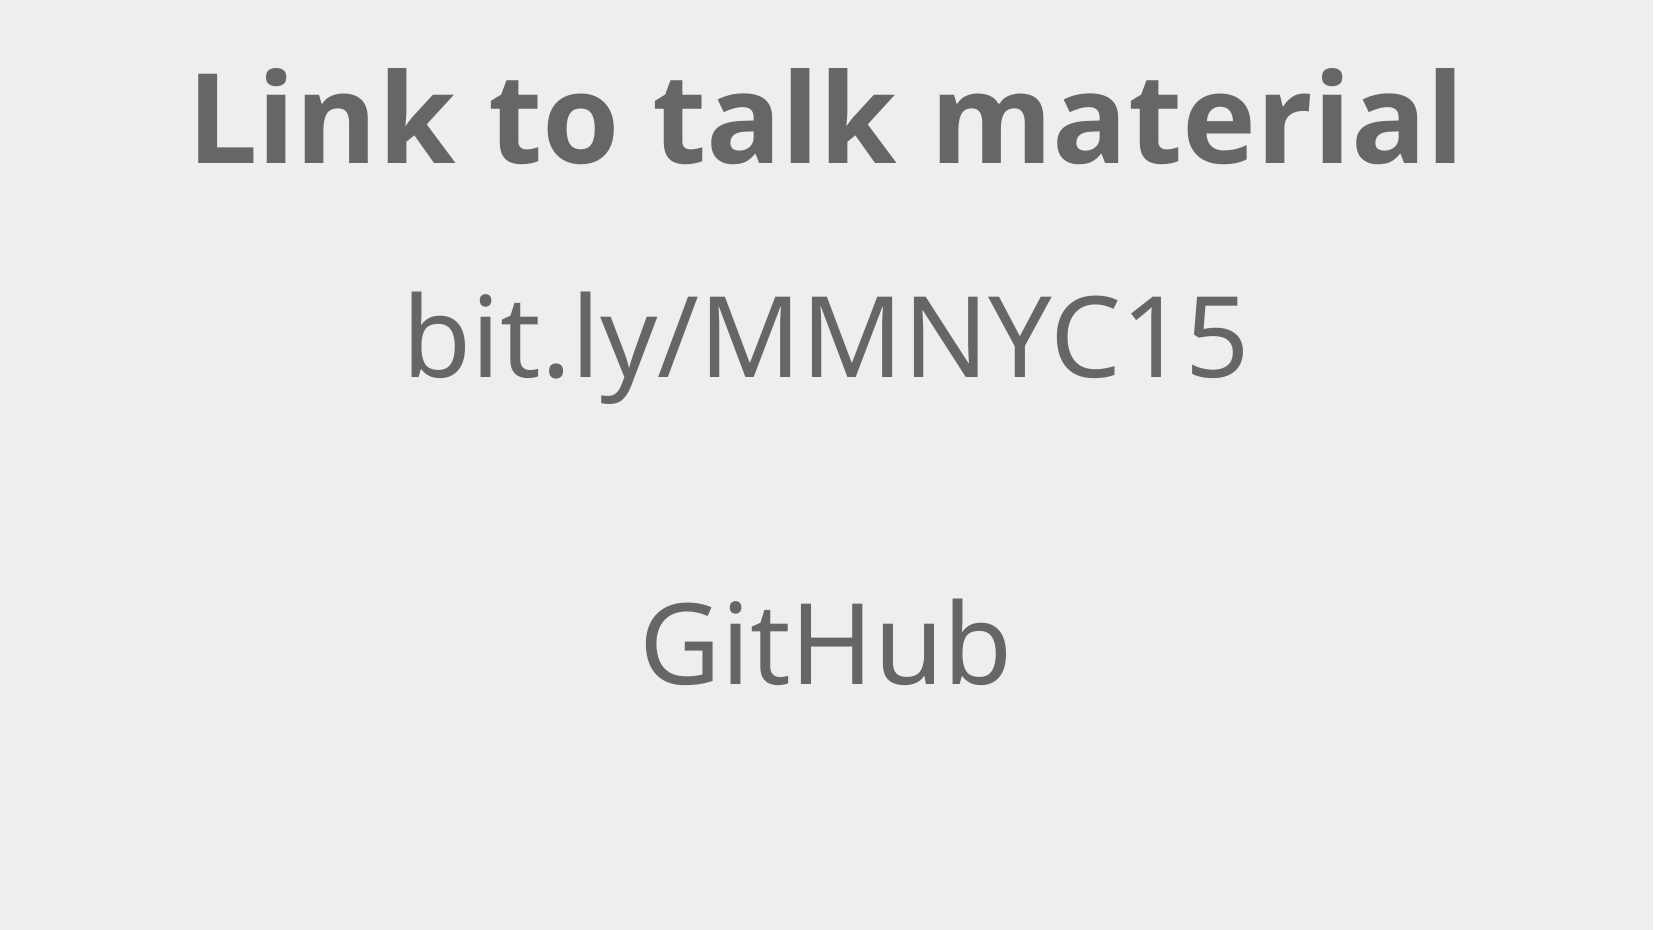

# Link to talk material
bit.ly/MMNYC15
GitHub